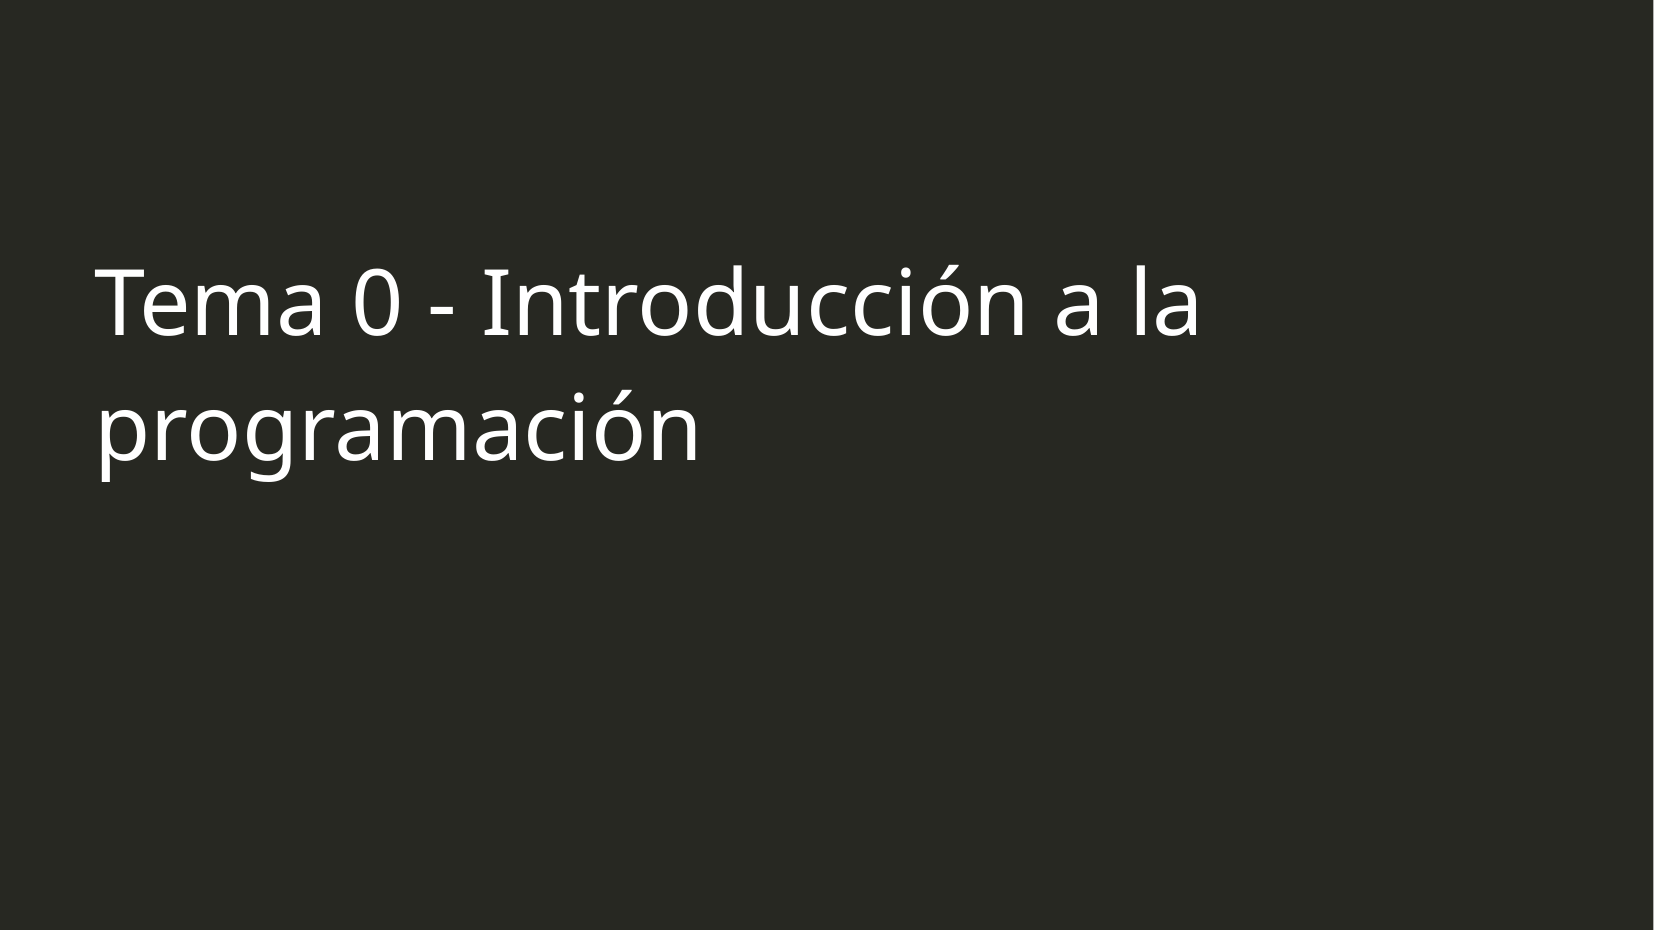

# Tema 0 - Introducción a la programación